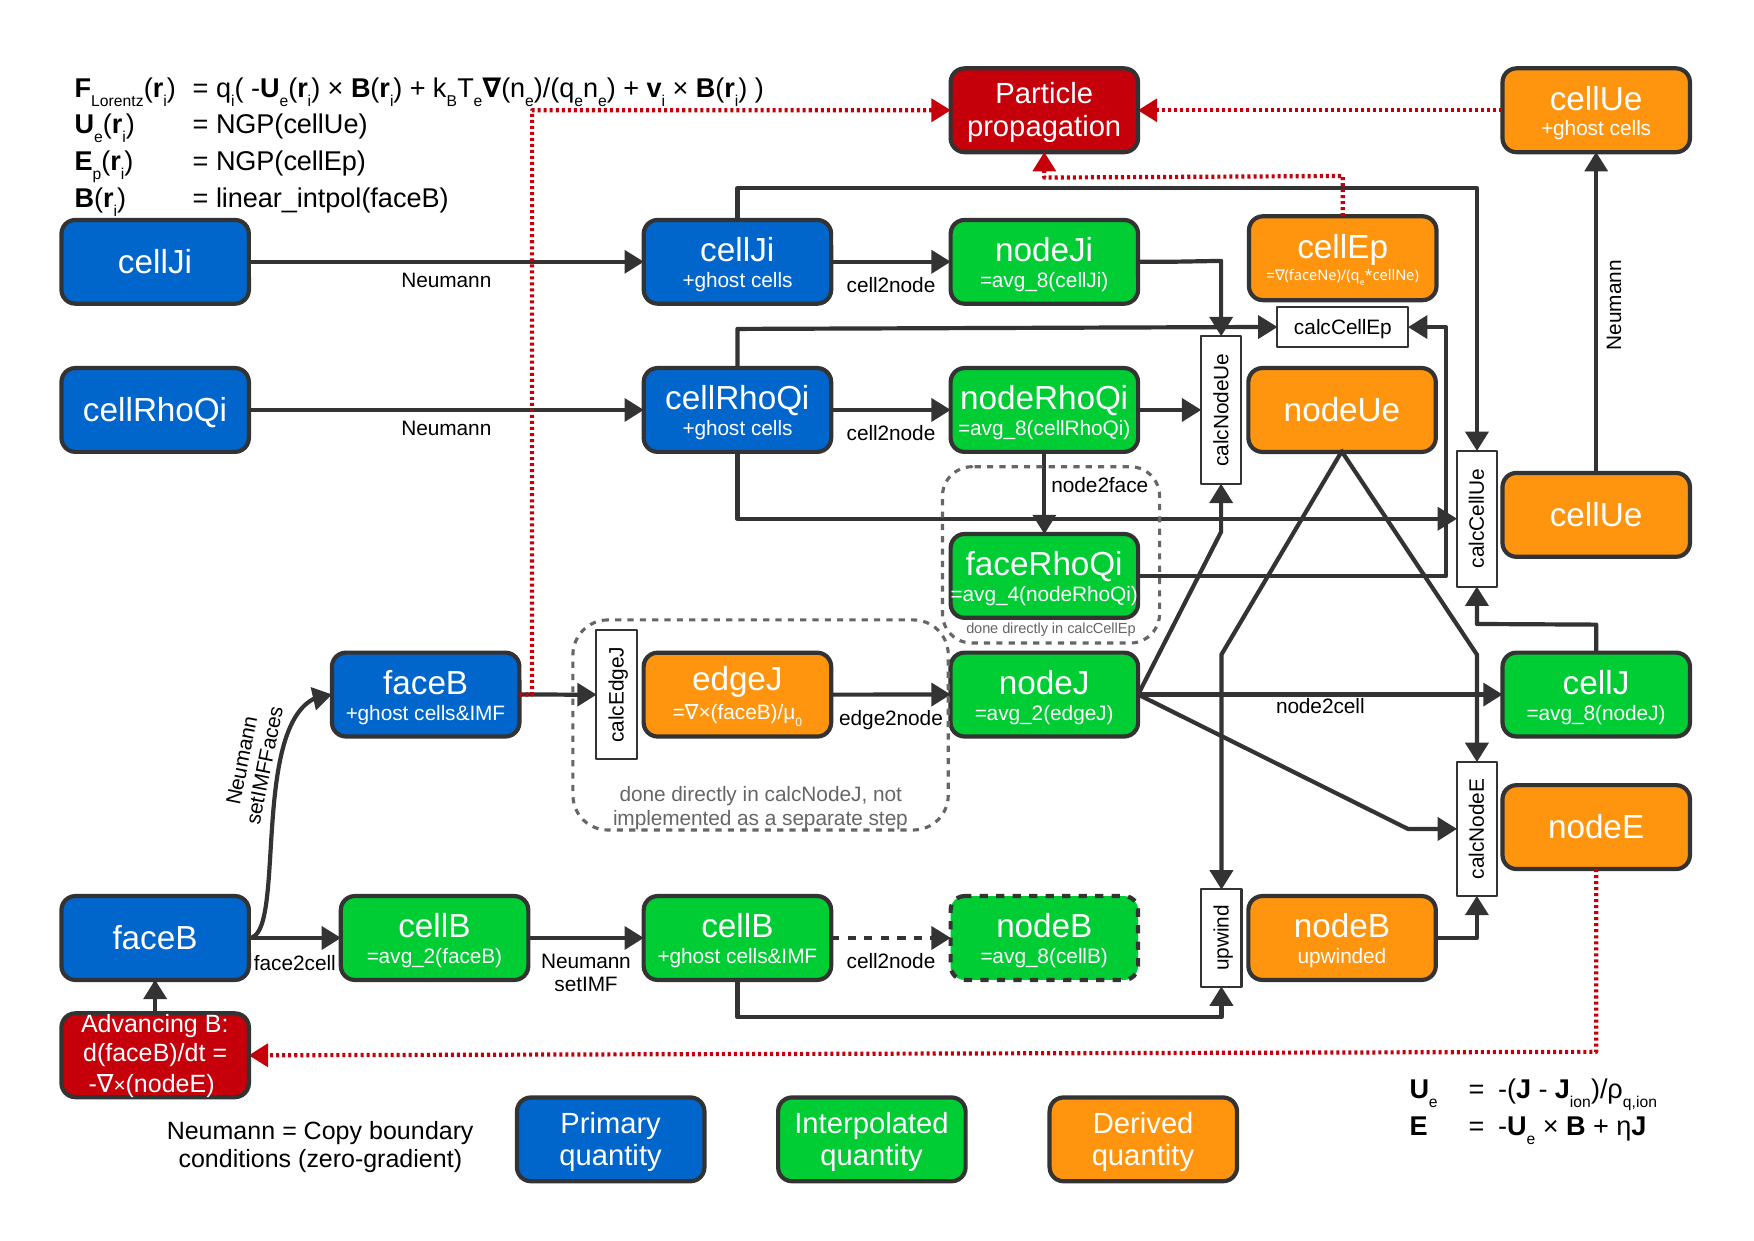

FLorentz(ri)	= qi( -Ue(ri) × B(ri) + kBTe∇(ne)/(qene) + vi × B(ri) )
Ue(ri)		= NGP(cellUe)
Ep(ri)			= NGP(cellEp)
B(ri)			= linear_intpol(faceB)
Particle
propagation
cellUe
+ghost cells
cellEp
=∇(faceNe)/(qe*cellNe)
cellJi
cellJi
+ghost cells
nodeJi
=avg_8(cellJi)
Neumann
calcCellEp
nodeUe
cellRhoQi
cellRhoQi
+ghost cells
nodeRhoQi
=avg_8(cellRhoQi)
calcNodeUe
done directly in calcCellEp
node2face
cellUe
calcCellUe
faceRhoQi
=avg_4(nodeRhoQi)
done directly in calcNodeJ, not
implemented as a separate step
faceB
+ghost cells&IMF
nodeJ
=avg_2(edgeJ)
cellJ
=avg_8(nodeJ)
edgeJ
=∇×(faceB)/μ0
calcEdgeJ
Neumann
setIMFFaces
nodeE
calcNodeE
faceB
cellB
=avg_2(faceB)
cellB
+ghost cells&IMF
nodeB
=avg_8(cellB)
nodeB
upwinded
upwind
Advancing B:
d(faceB)/dt =
-∇×(nodeE)
Ue		=	-(J - Jion)/ρq,ion
E		=	-Ue × B + ηJ
Primary
quantity
Interpolated
quantity
Derived
quantity
Neumann = Copy boundary conditions (zero-gradient)